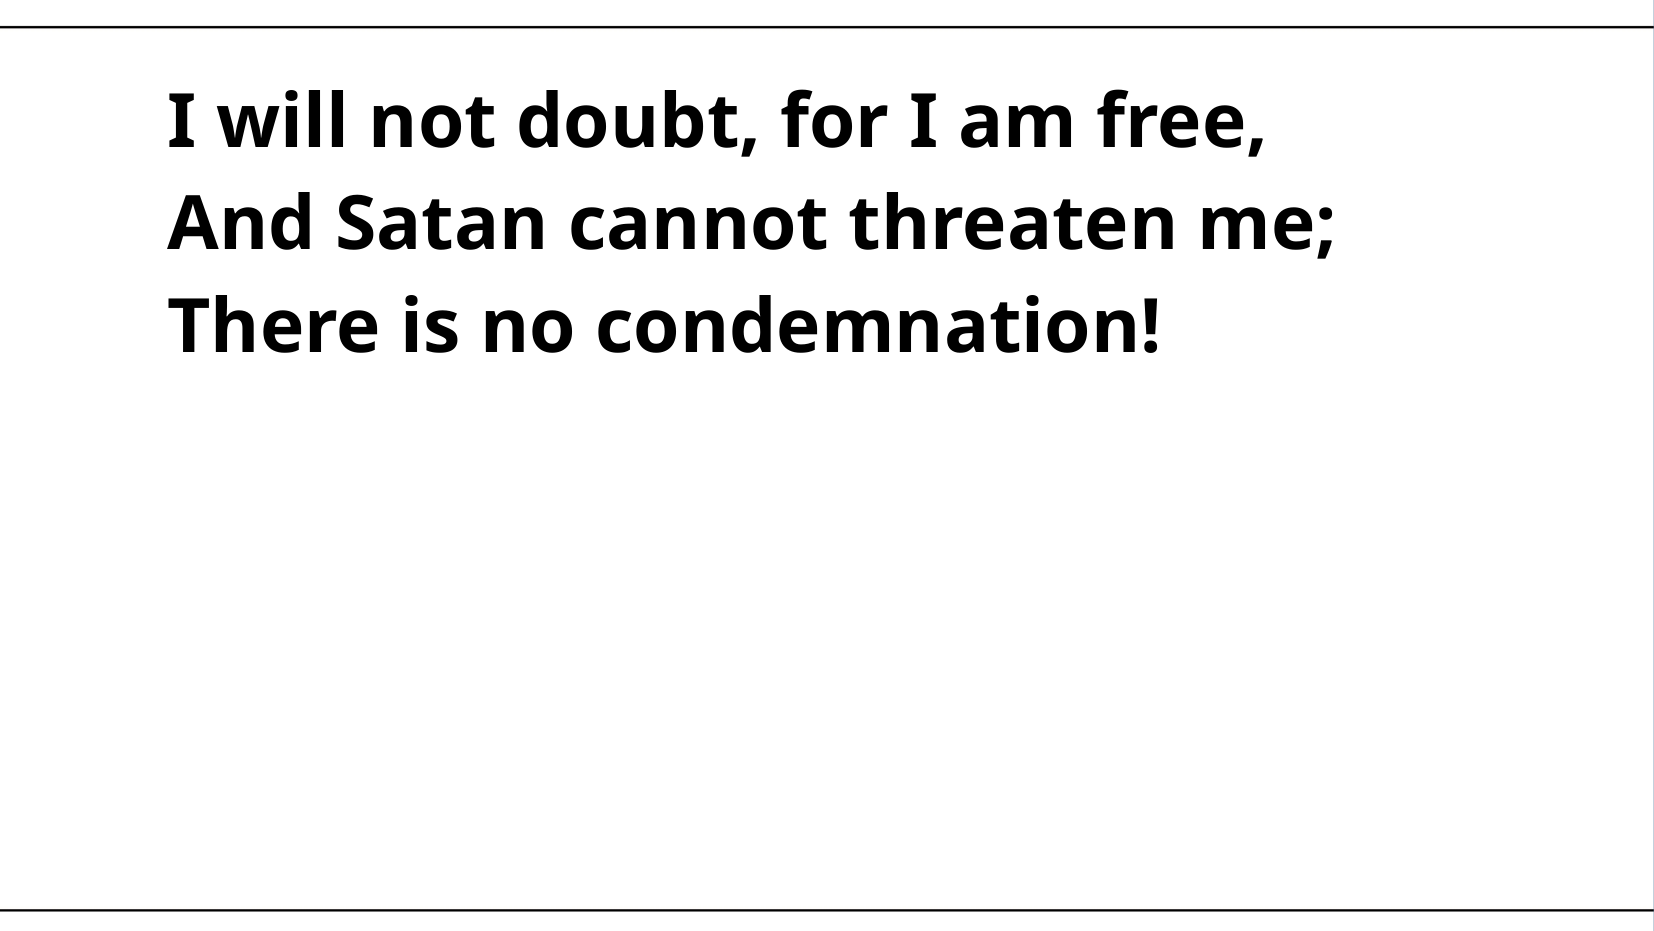

I will not doubt, for I am free,
 And Satan cannot threaten me;
 There is no condemnation!